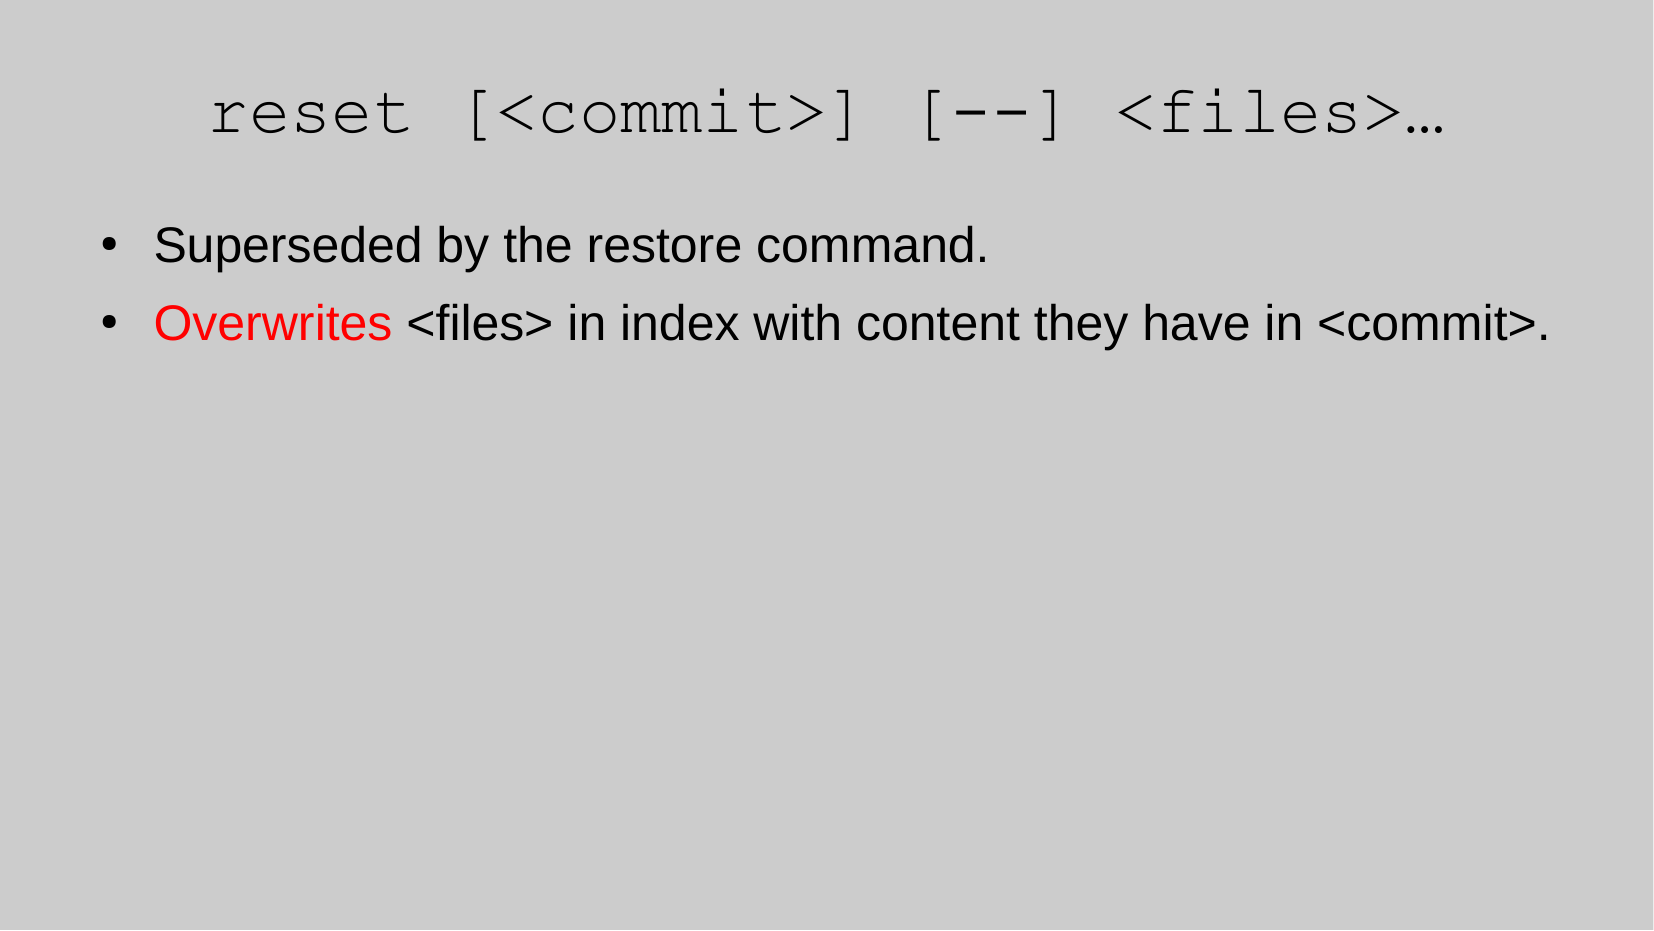

# reset [<commit>] [--] <files>…
Superseded by the restore command.
Overwrites <files> in index with content they have in <commit>.